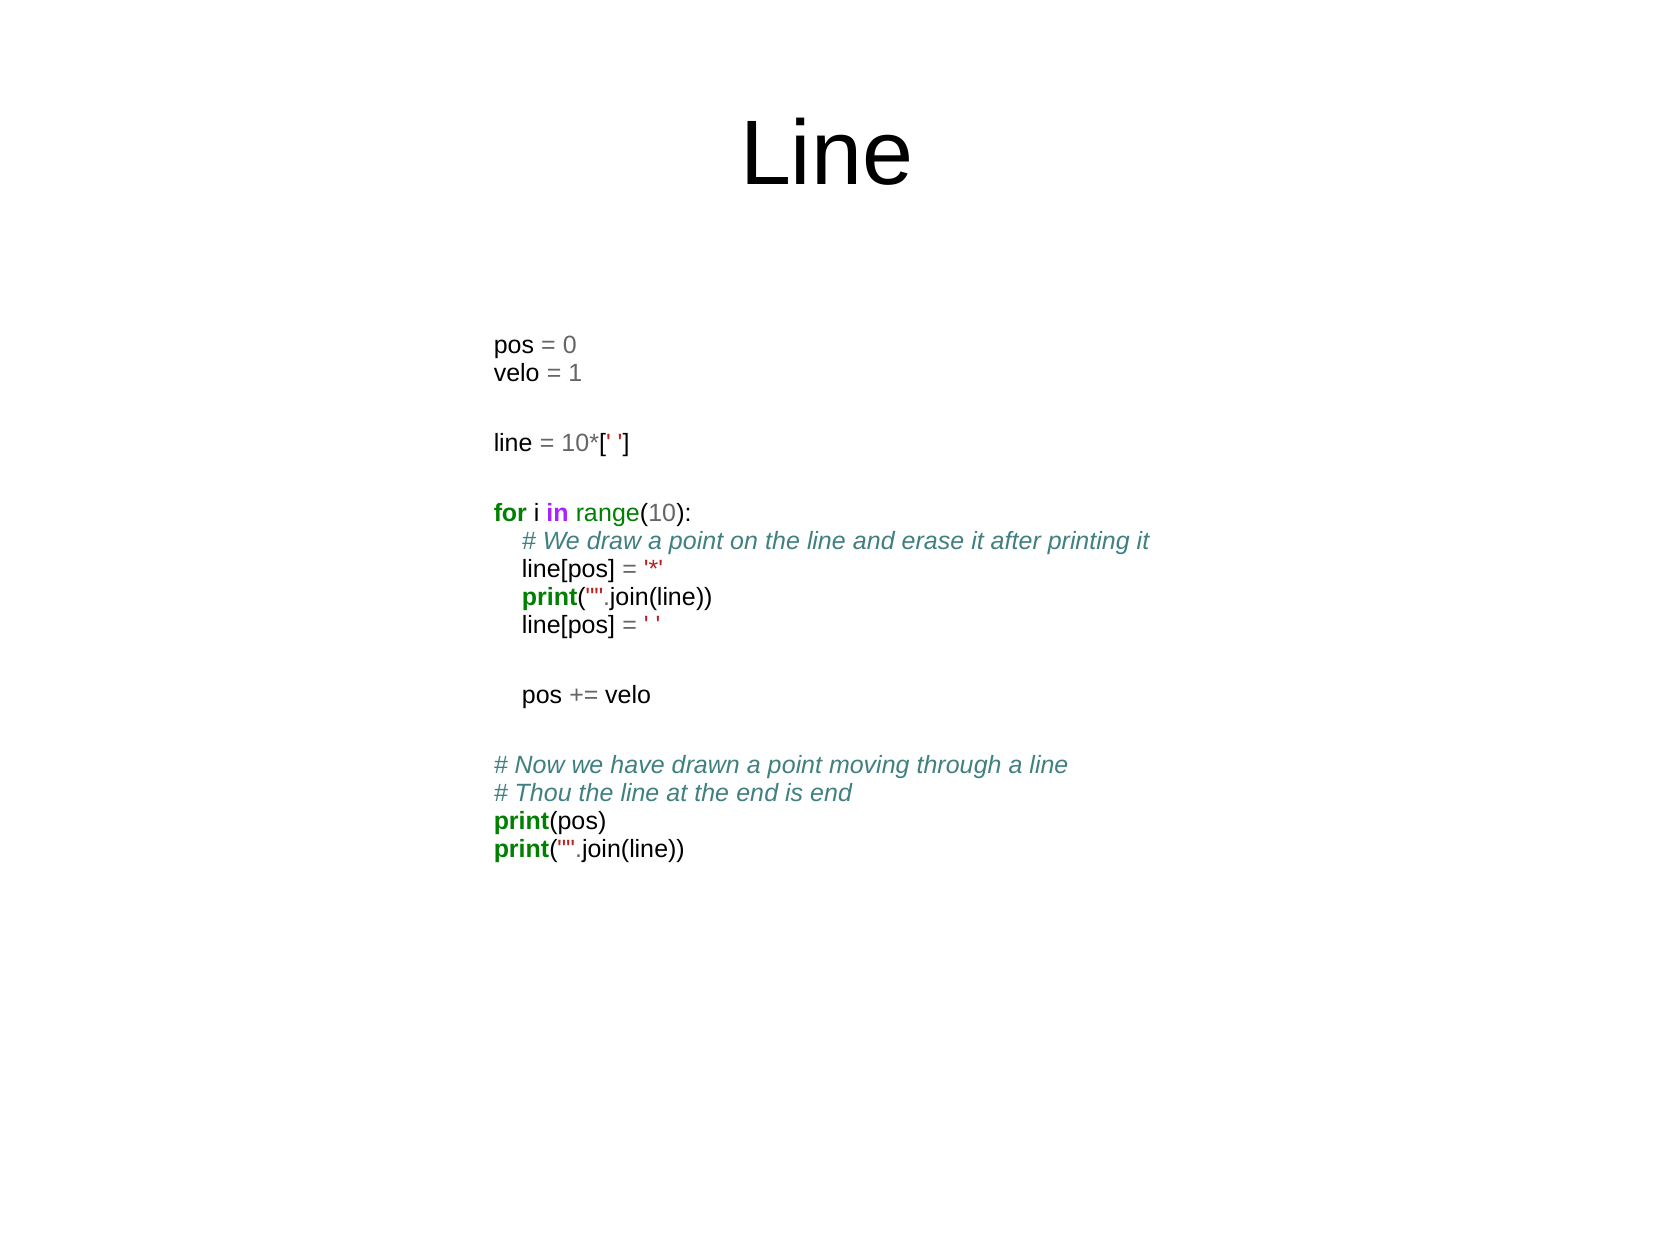

# Line
pos = 0
velo = 1
line = 10*[' ']
for i in range(10):
 # We draw a point on the line and erase it after printing it
 line[pos] = '*'
 print("".join(line))
 line[pos] = ' '
 pos += velo
# Now we have drawn a point moving through a line
# Thou the line at the end is end
print(pos)
print("".join(line))